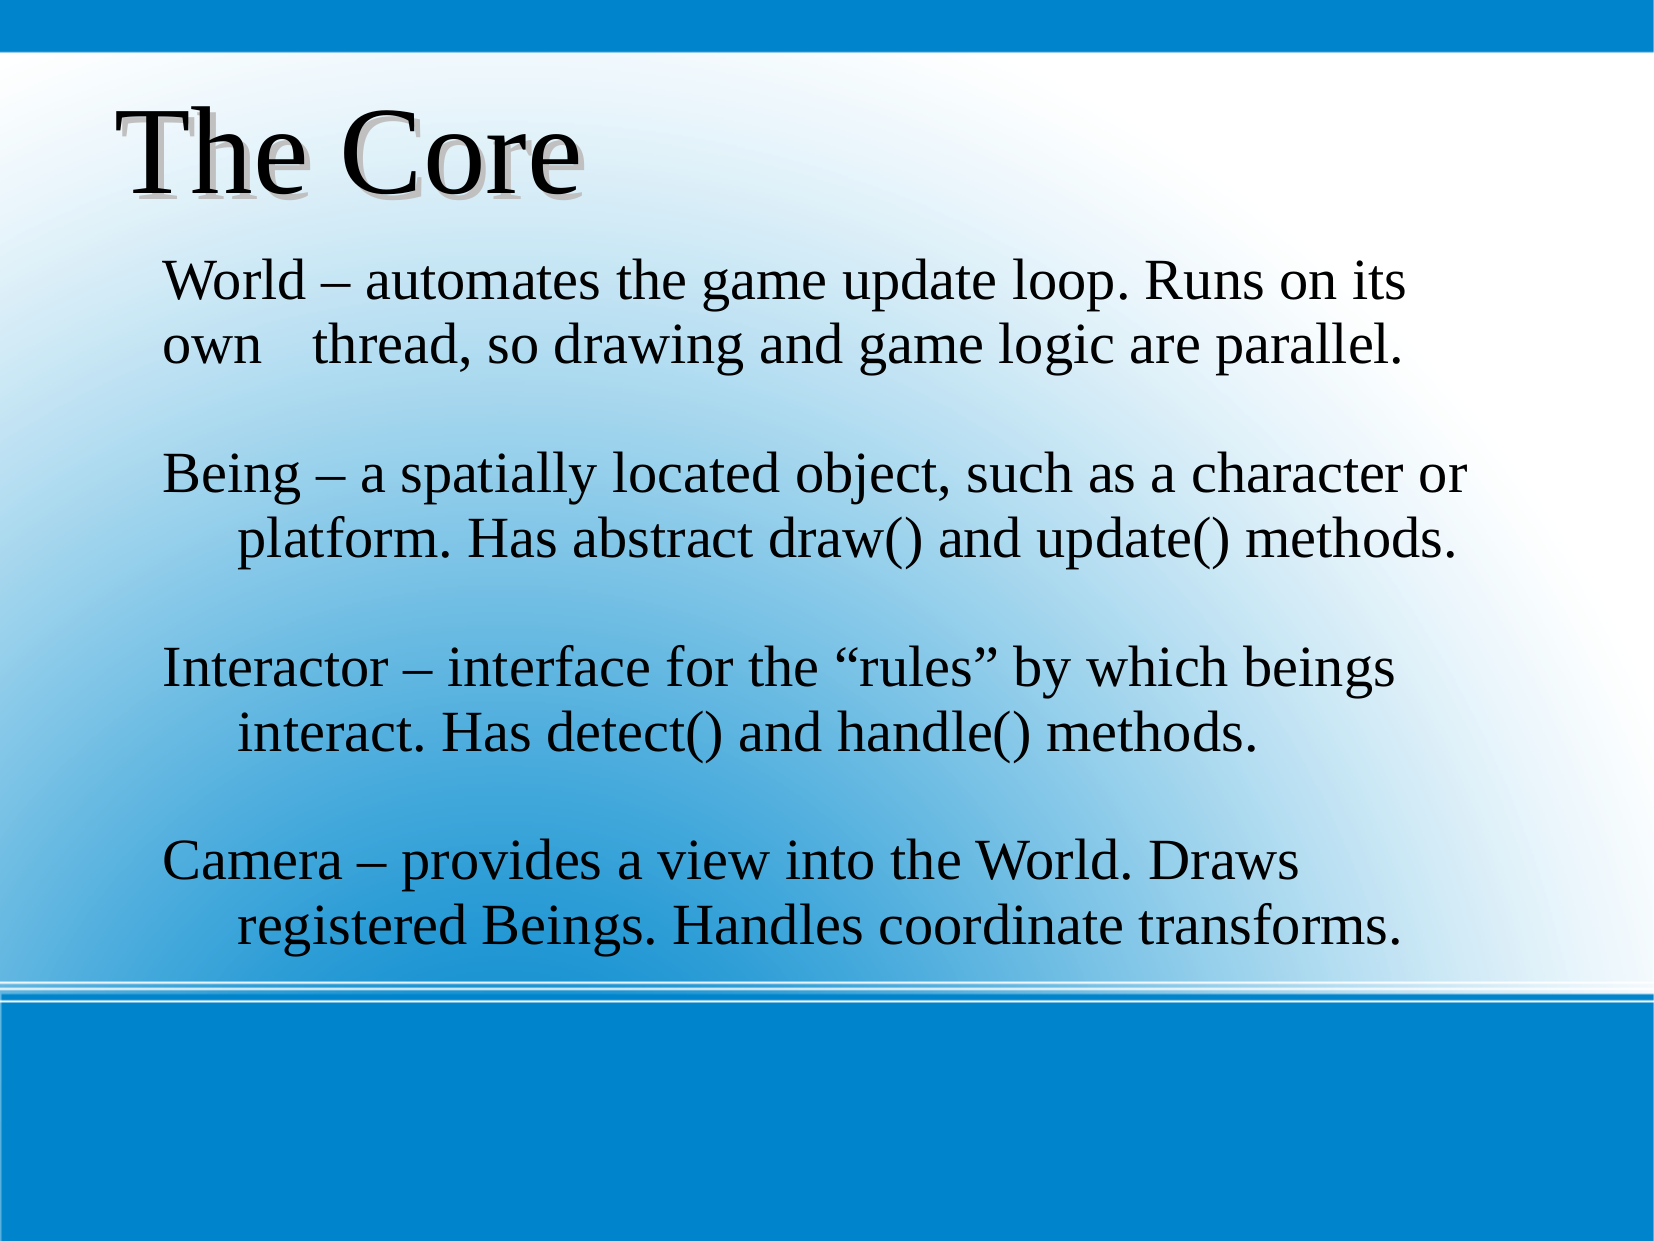

The Core
World – automates the game update loop. Runs on its own 	thread, so drawing and game logic are parallel.
Being – a spatially located object, such as a character or 		platform. Has abstract draw() and update() methods.
Interactor – interface for the “rules” by which beings 			interact. Has detect() and handle() methods.
Camera – provides a view into the World. Draws 				registered Beings. Handles coordinate transforms.